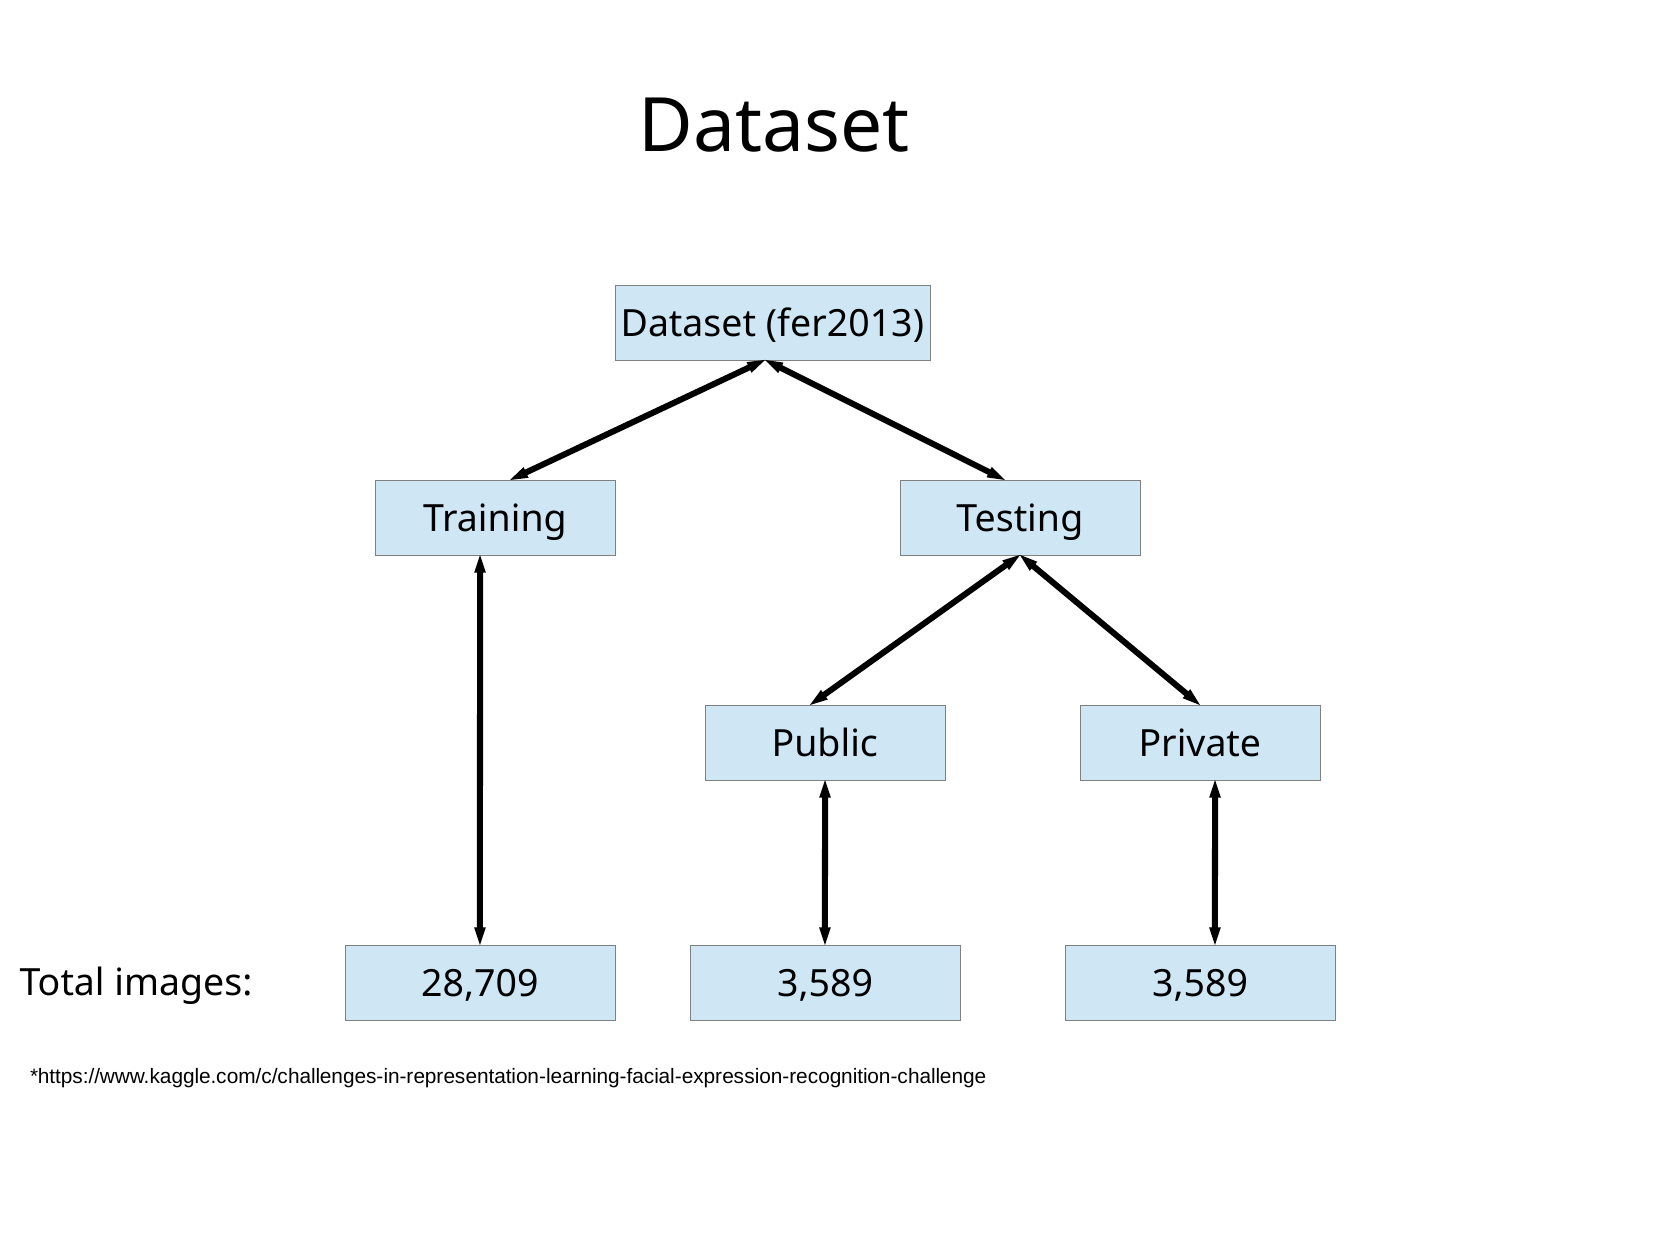

# Dataset
Dataset (fer2013)
Training
Testing
Public
Private
28,709
3,589
3,589
Total images:
*https://www.kaggle.com/c/challenges-in-representation-learning-facial-expression-recognition-challenge